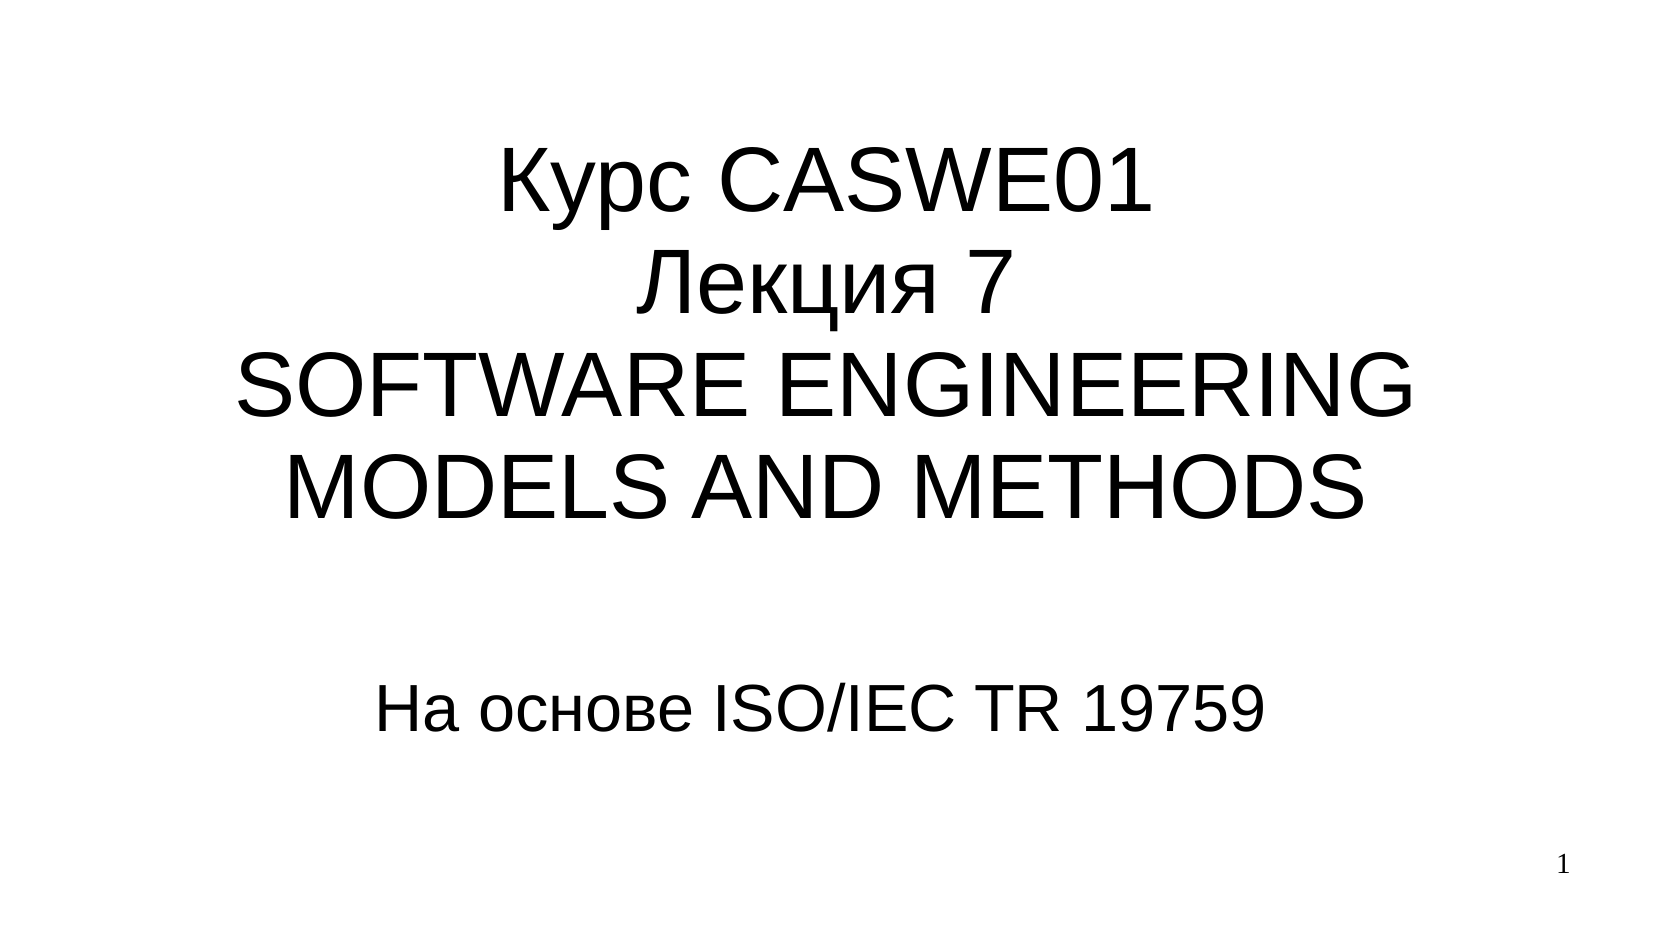

# Курс CASWE01 Лекция 7 SOFTWARE ENGINEERING MODELS AND METHODS
На основе ISO/IEC TR 19759
1